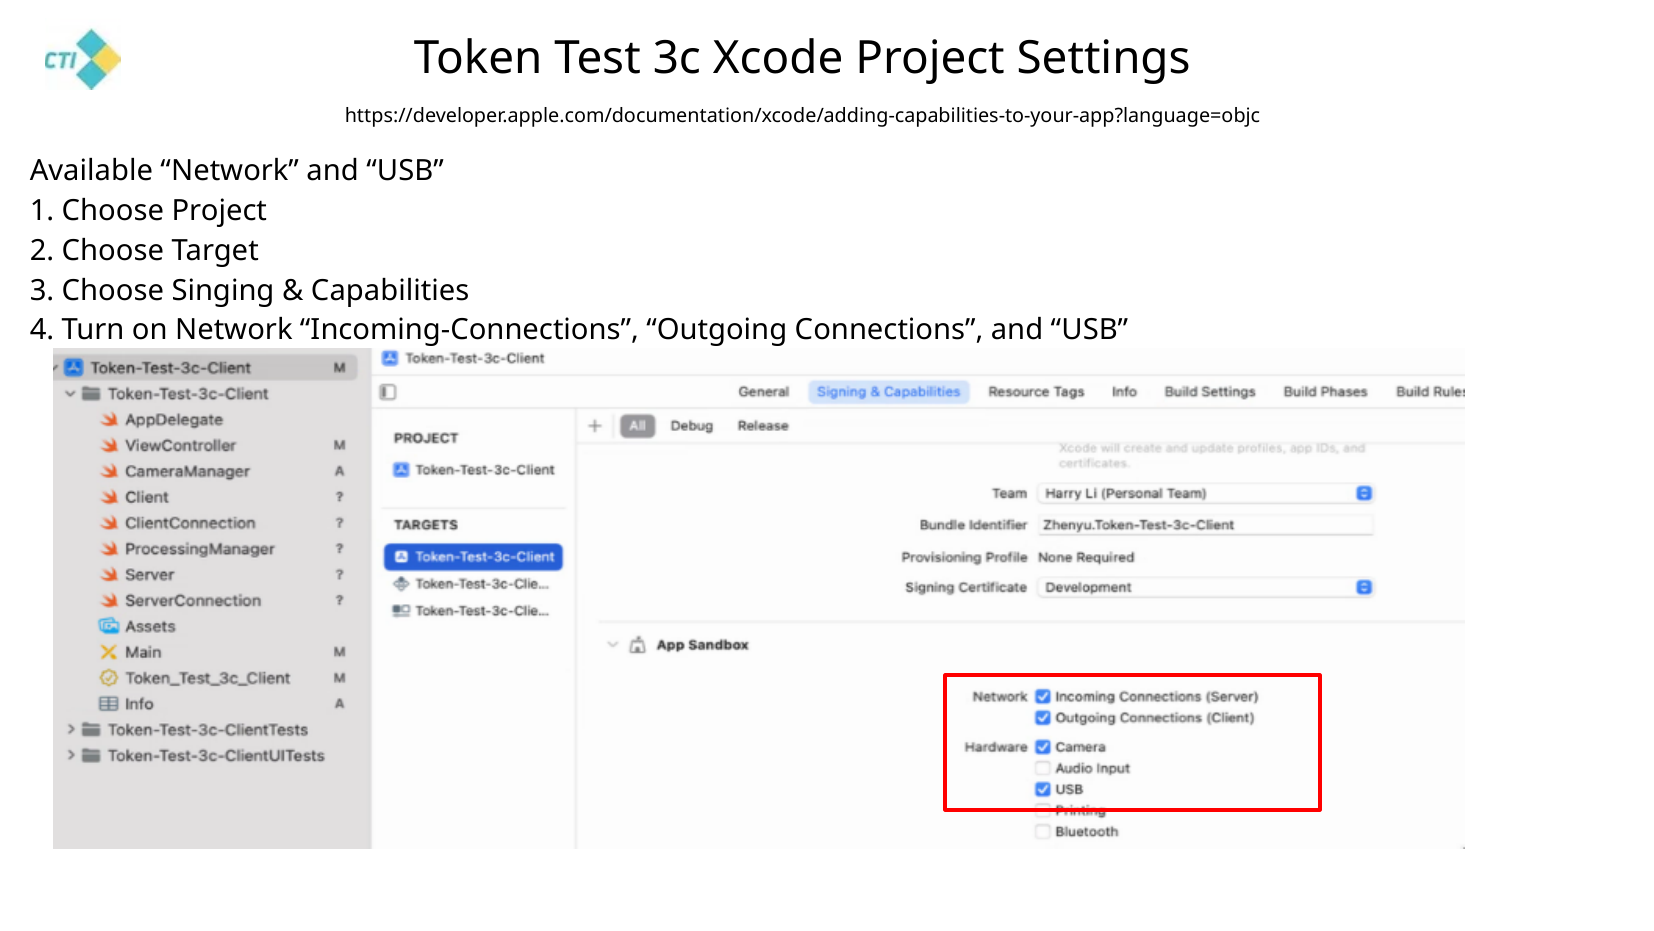

Token Test 3c Xcode Project Settings
https://developer.apple.com/documentation/xcode/adding-capabilities-to-your-app?language=objc
Available “Network” and “USB”
1. Choose Project
2. Choose Target
3. Choose Singing & Capabilities
4. Turn on Network “Incoming-Connections”, “Outgoing Connections”, and “USB”